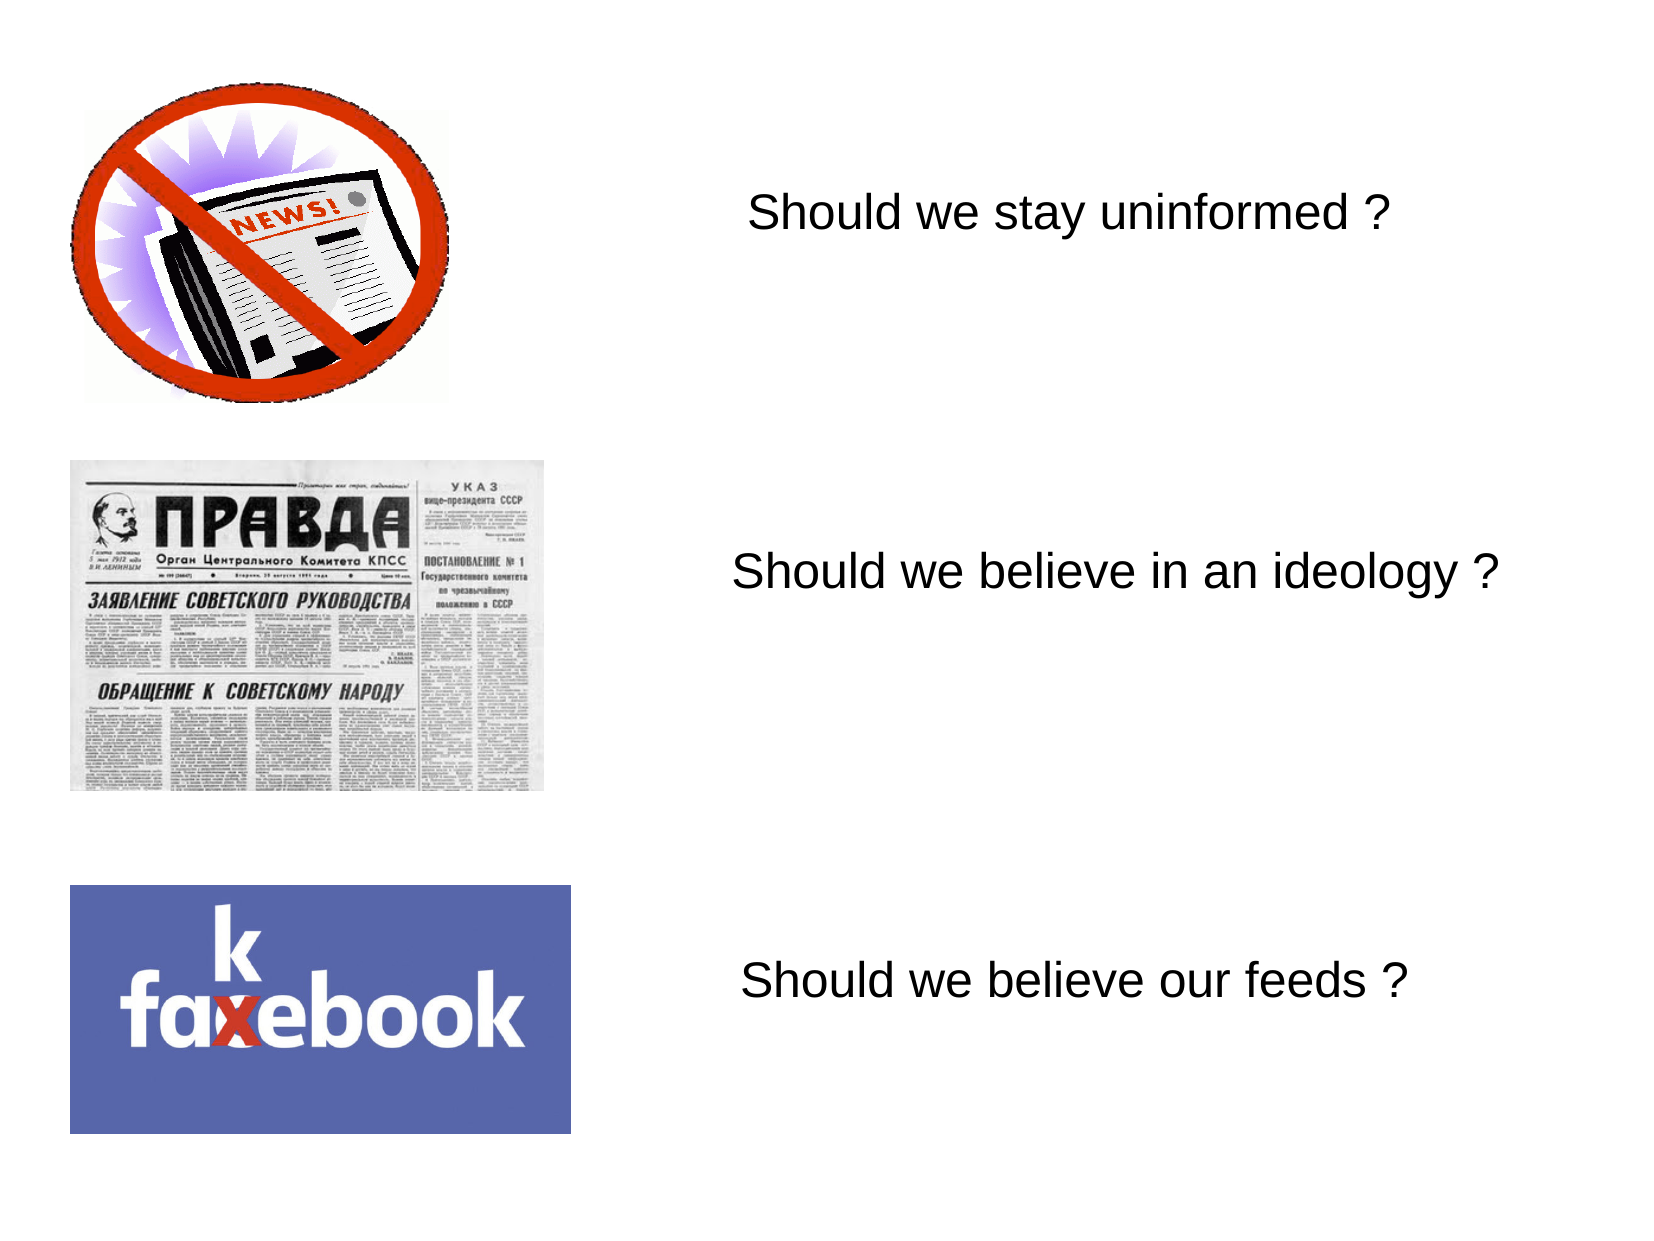

Should we stay uninformed ?
Should we believe in an ideology ?
Should we believe our feeds ?